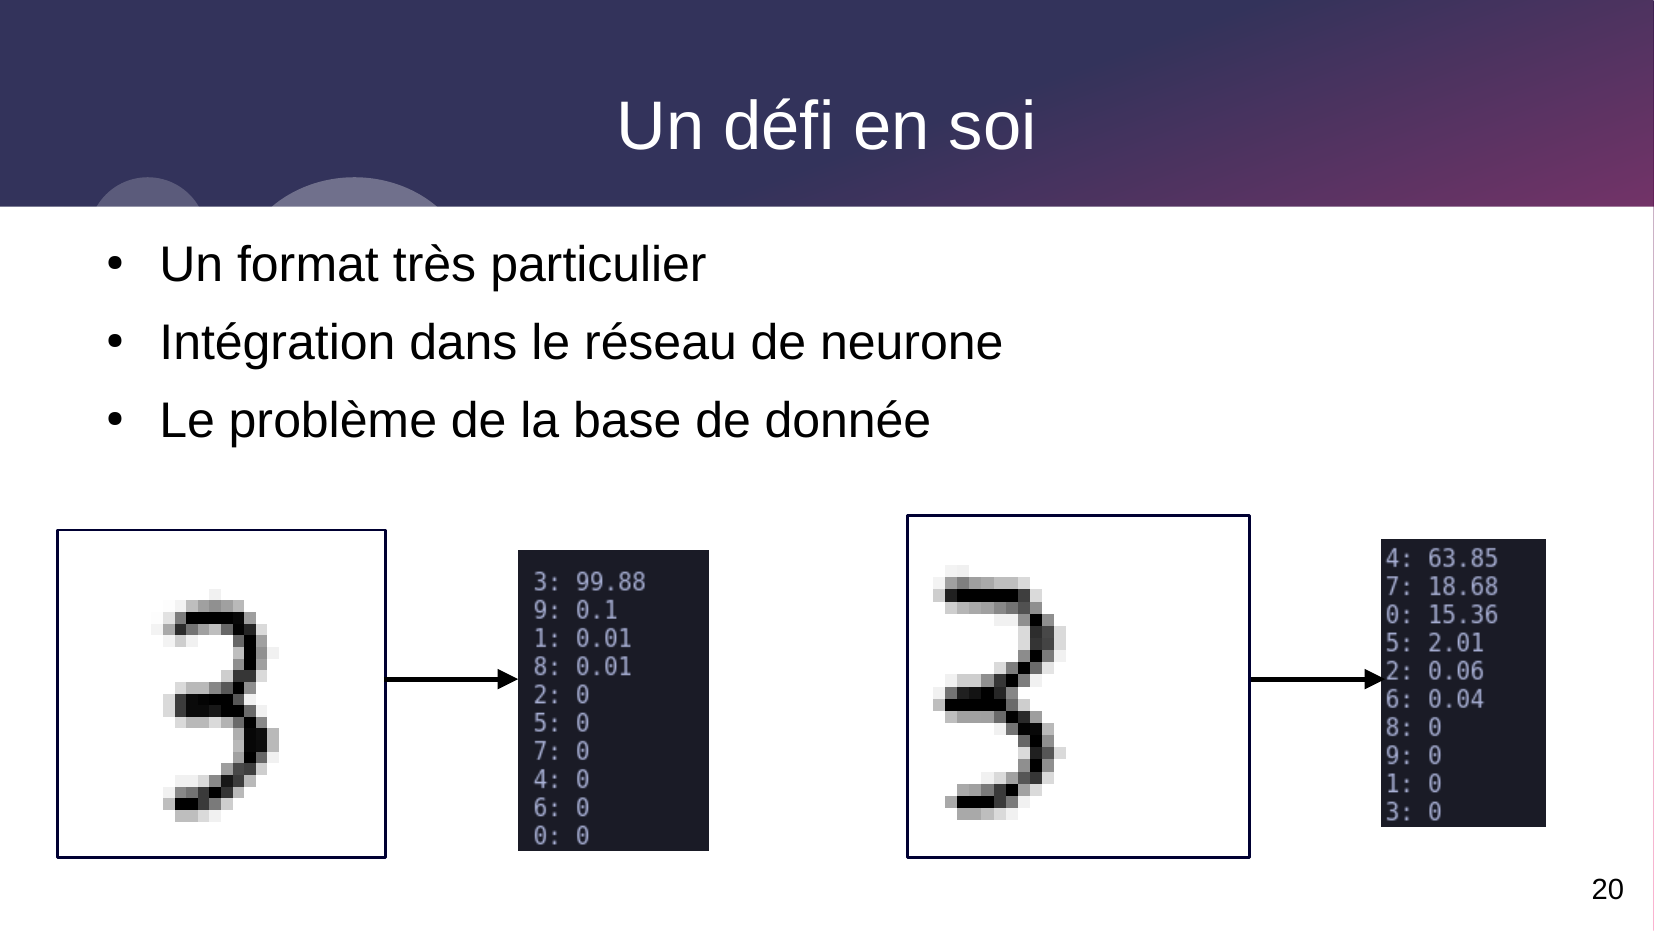

# Un défi en soi
Un format très particulier
Intégration dans le réseau de neurone
Le problème de la base de donnée